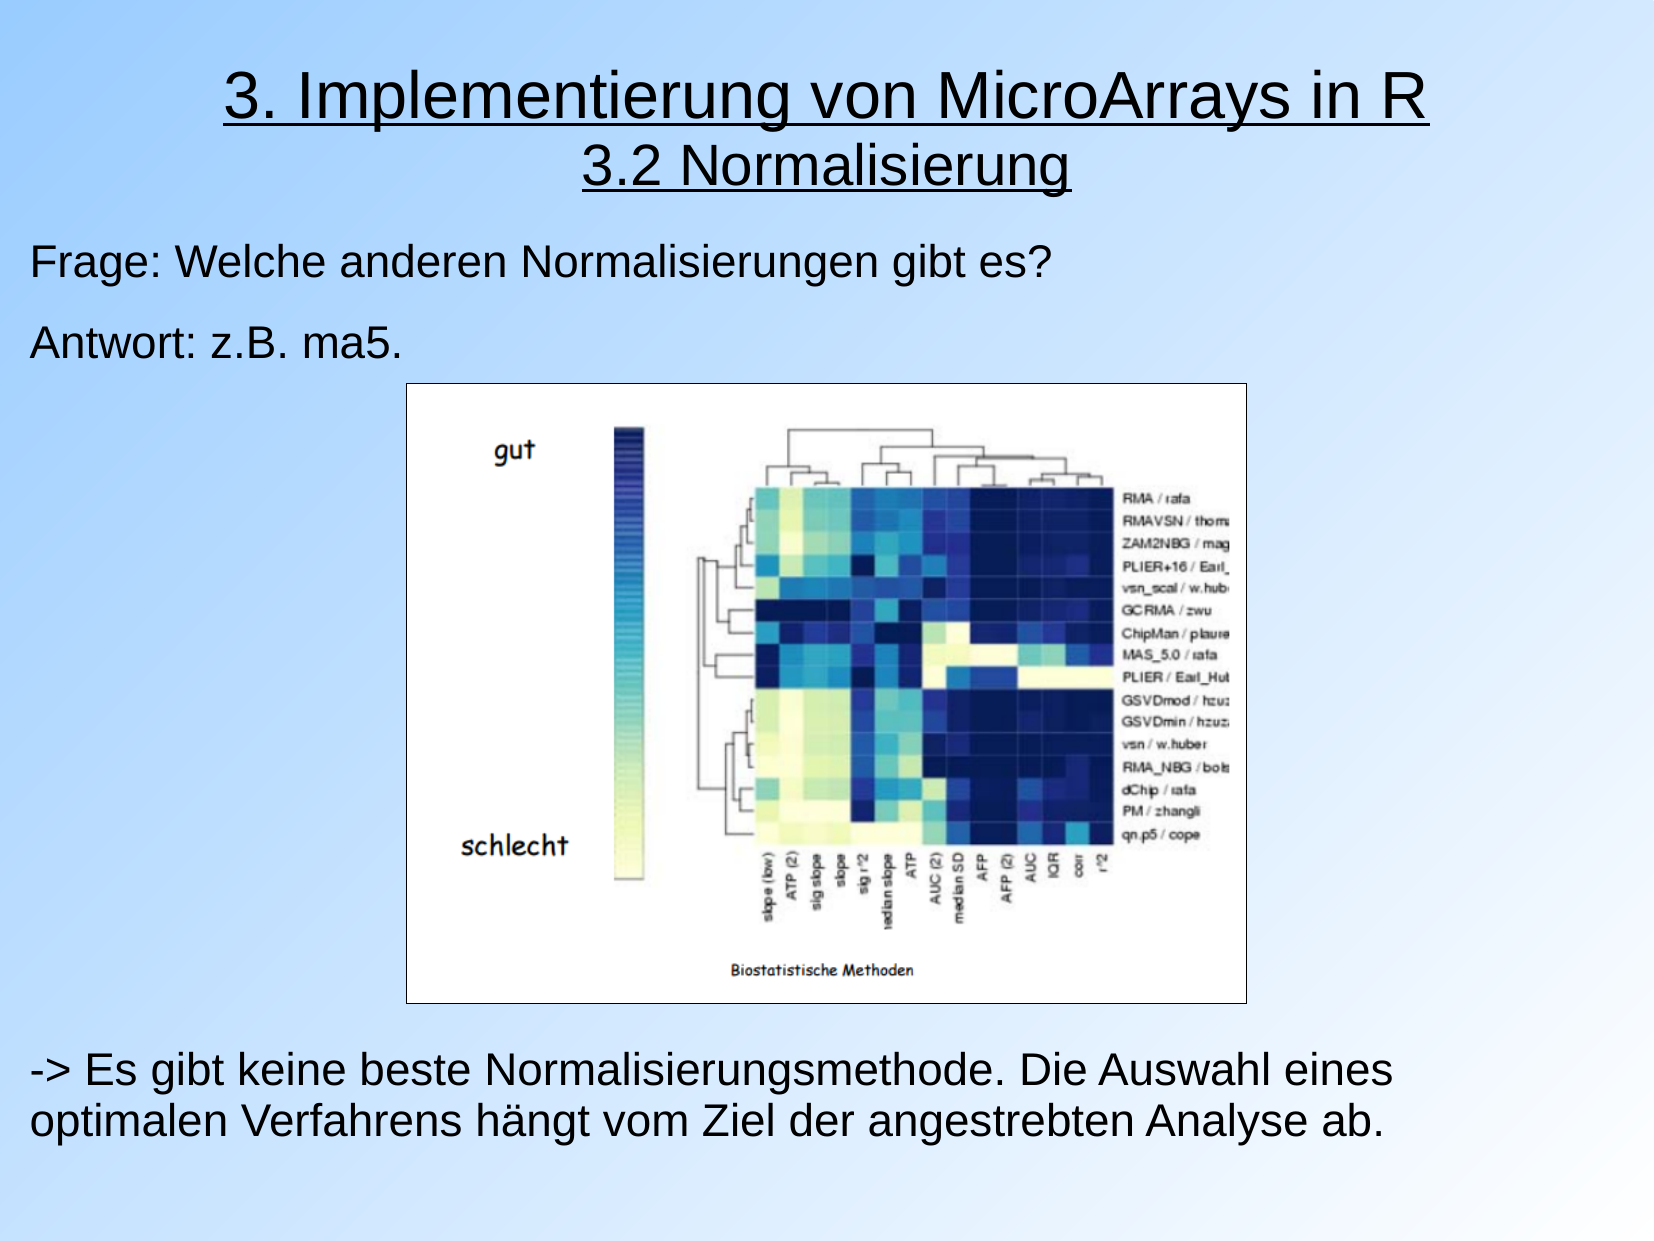

# 3. Implementierung von MicroArrays in R 3.2 Normalisierung
Frage: Welche anderen Normalisierungen gibt es?
Antwort: z.B. ma5.
-> Es gibt keine beste Normalisierungsmethode. Die Auswahl eines optimalen Verfahrens hängt vom Ziel der angestrebten Analyse ab.